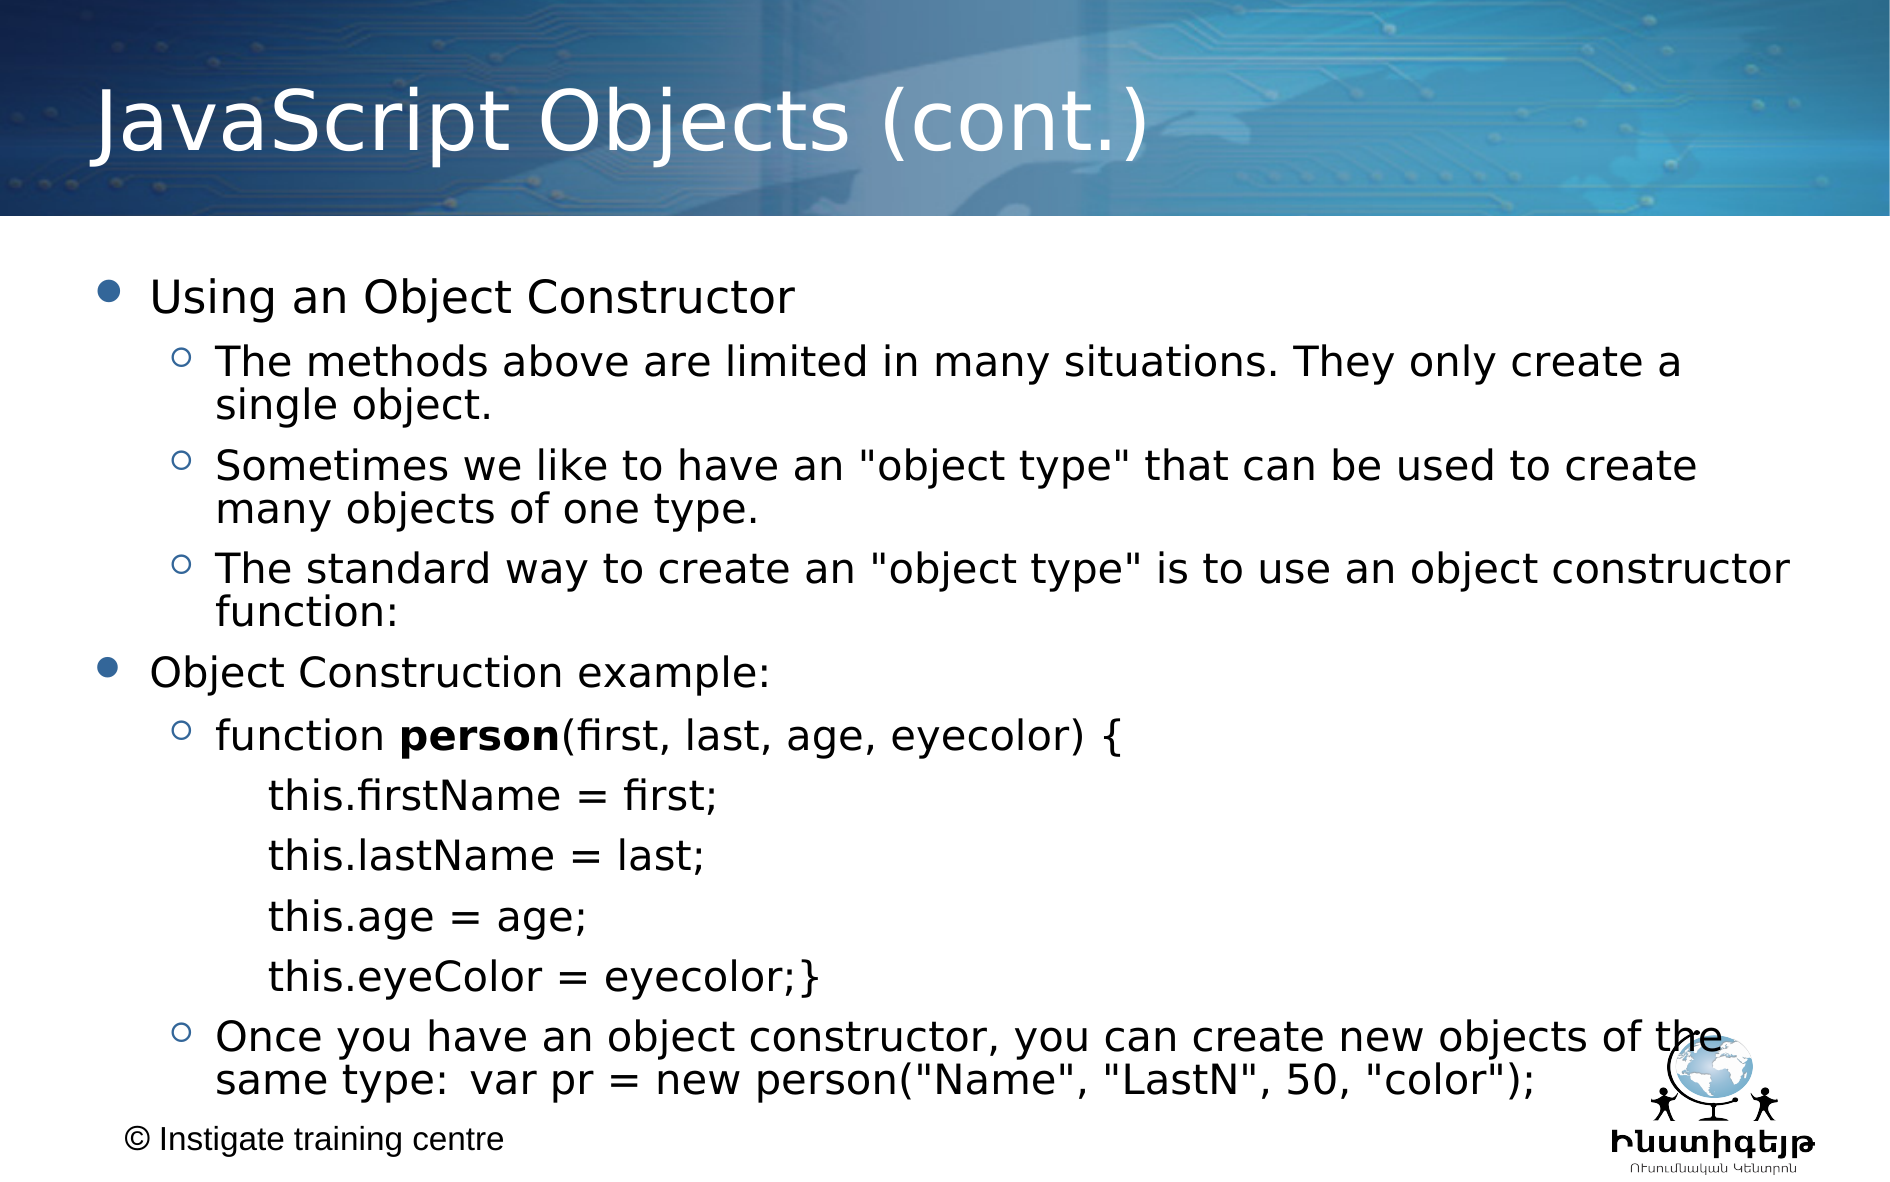

# JavaScript Objects (cont.)
Using an Object Constructor
The methods above are limited in many situations. They only create a single object.
Sometimes we like to have an "object type" that can be used to create many objects of one type.
The standard way to create an "object type" is to use an object constructor function:
Object Construction example:
function person(first, last, age, eyecolor) {
 this.firstName = first;
 this.lastName = last;
 this.age = age;
 this.eyeColor = eyecolor;}
Once you have an object constructor, you can create new objects of the same type:	var pr = new person("Name", "LastN", 50, "color");